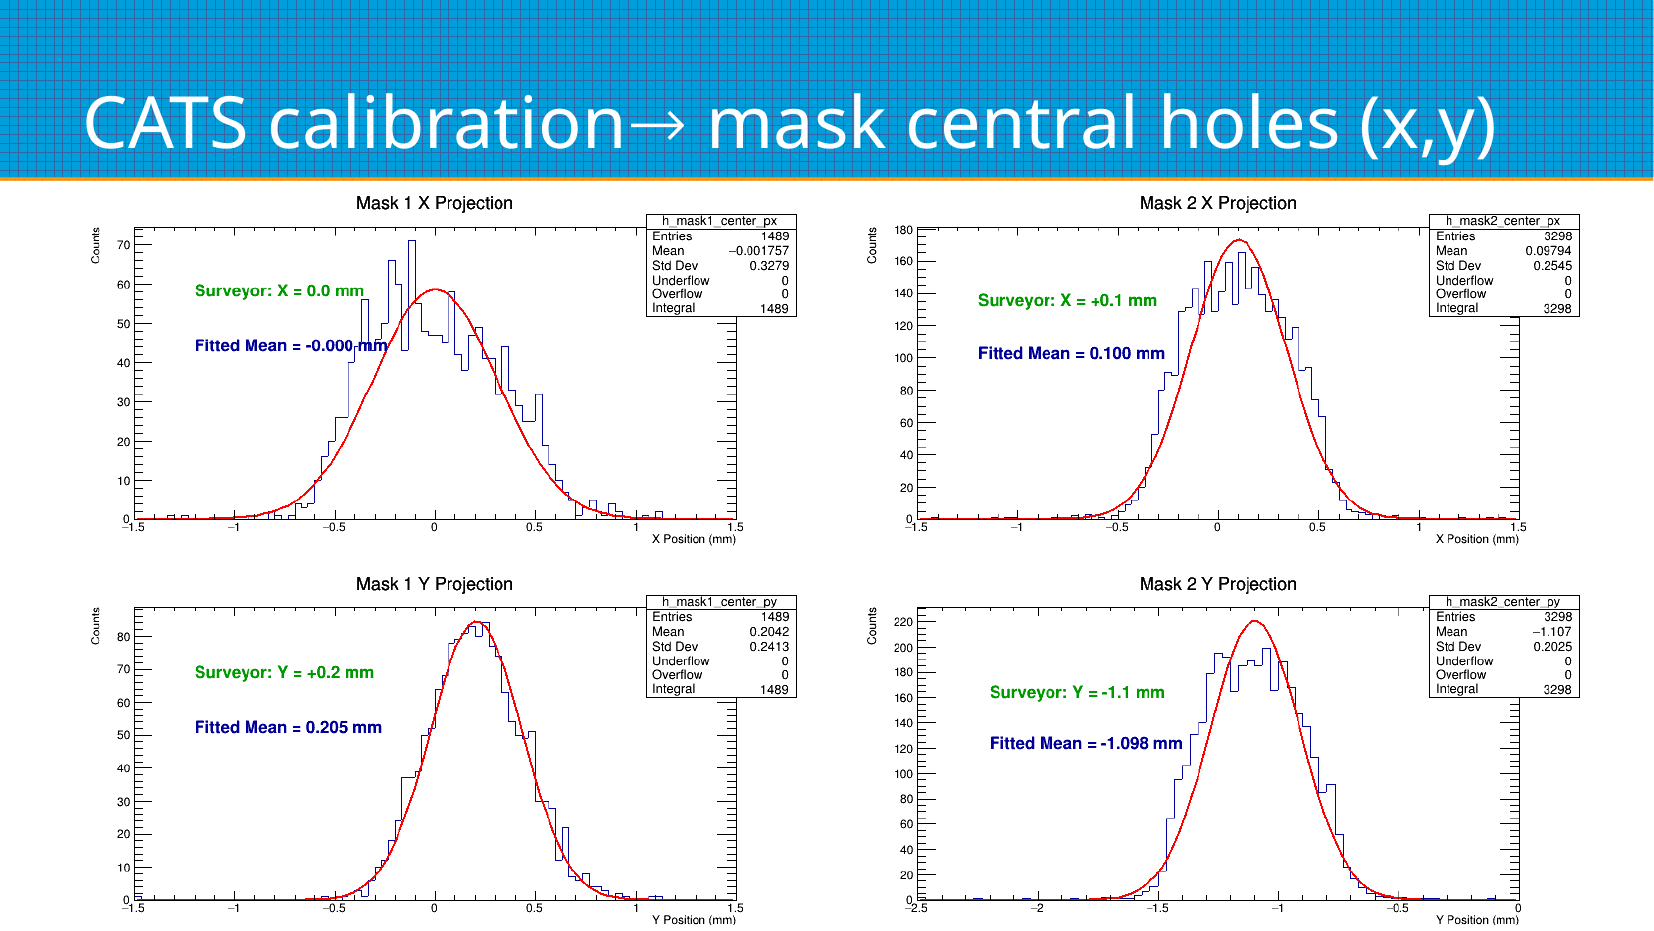

# CATS calibration→ mask central holes (x,y)